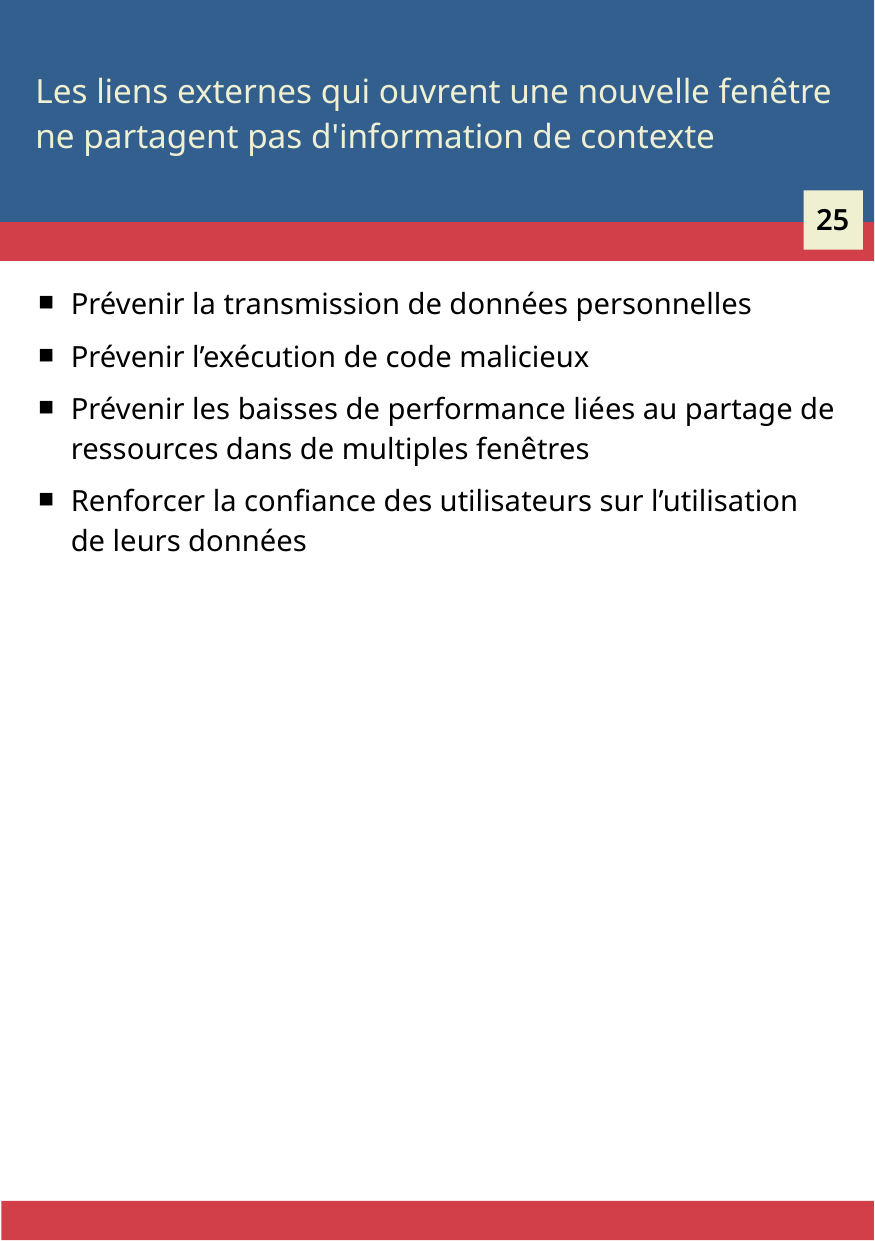

# Les liens externes qui ouvrent une nouvelle fenêtre ne partagent pas d'information de contexte
25
Prévenir la transmission de données personnelles
Prévenir l’exécution de code malicieux
Prévenir les baisses de performance liées au partage de ressources dans de multiples fenêtres
Renforcer la confiance des utilisateurs sur l’utilisation de leurs données